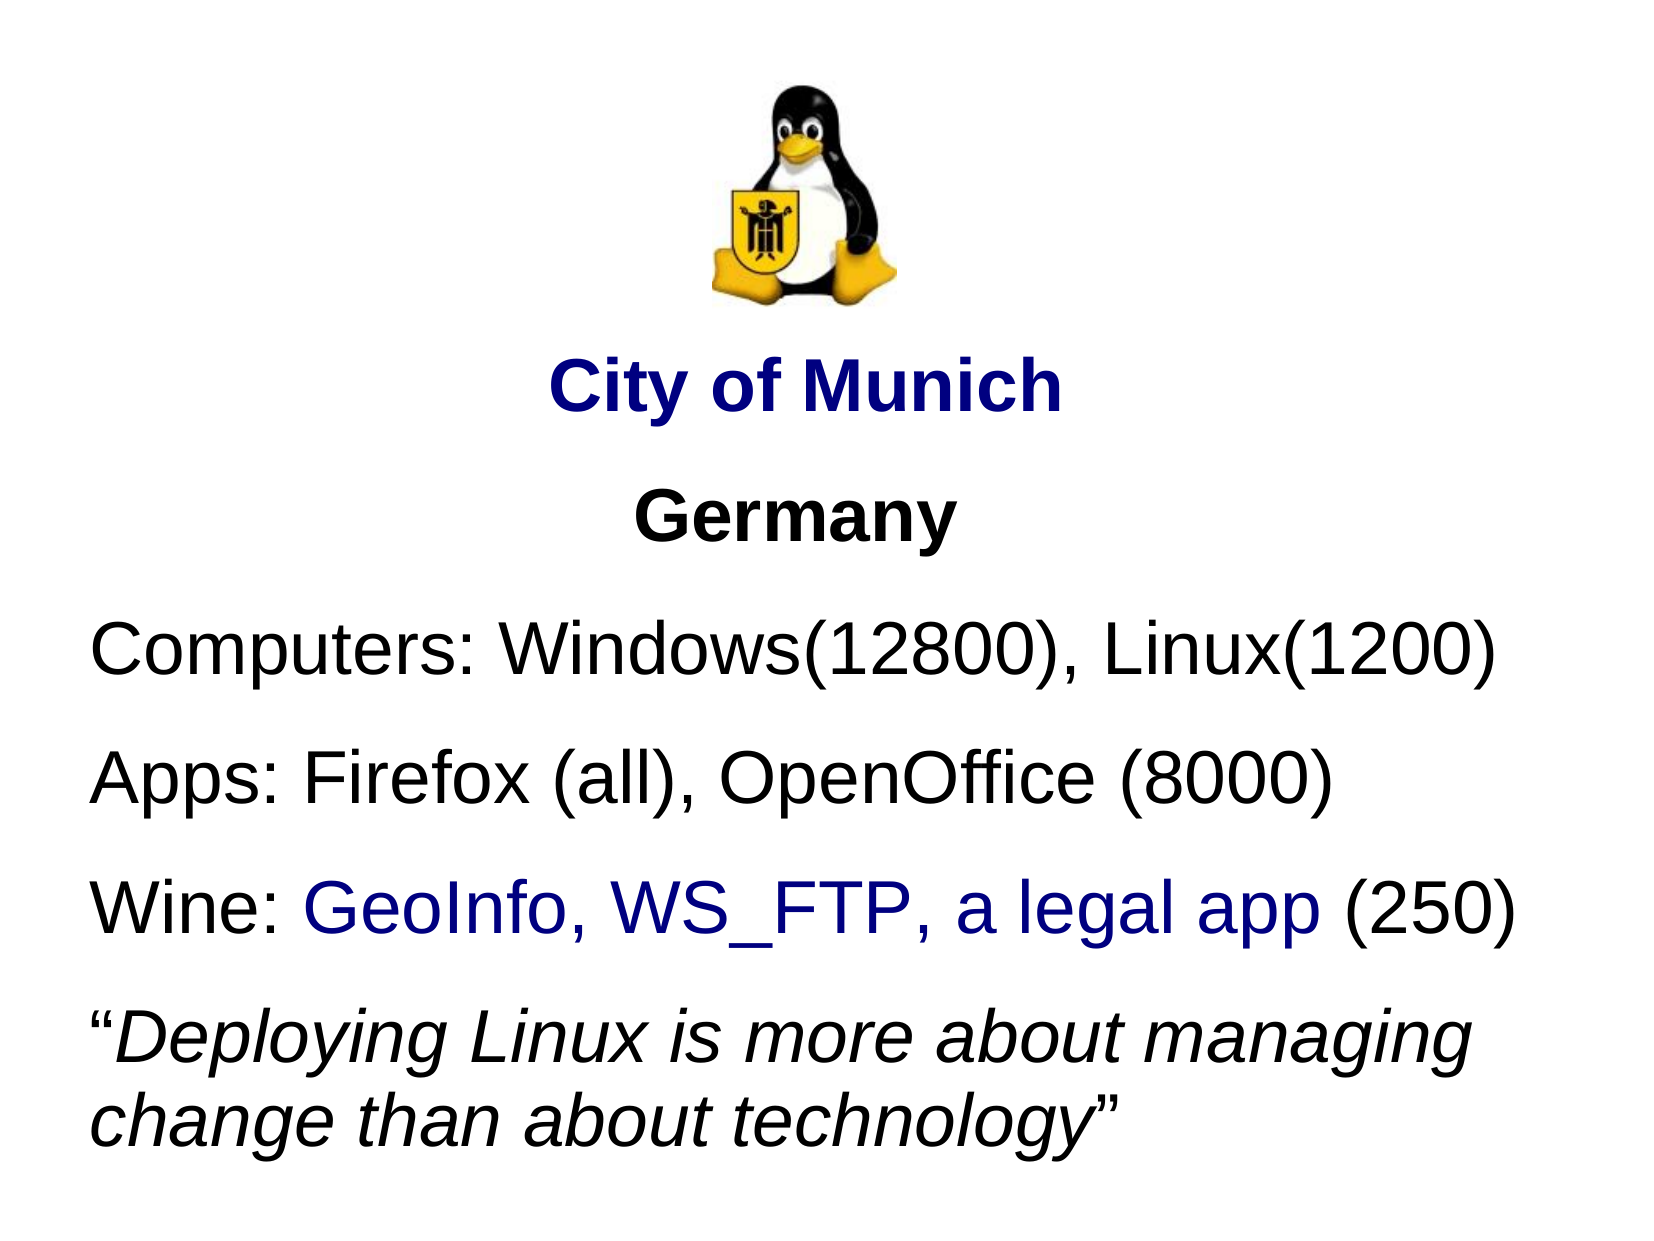

City of Munich
Germany
Computers: Windows(12800), Linux(1200)‏
Apps: Firefox (all), OpenOffice (8000)‏
Wine: GeoInfo, WS_FTP, a legal app (250)
“Deploying Linux is more about managing change than about technology”‏